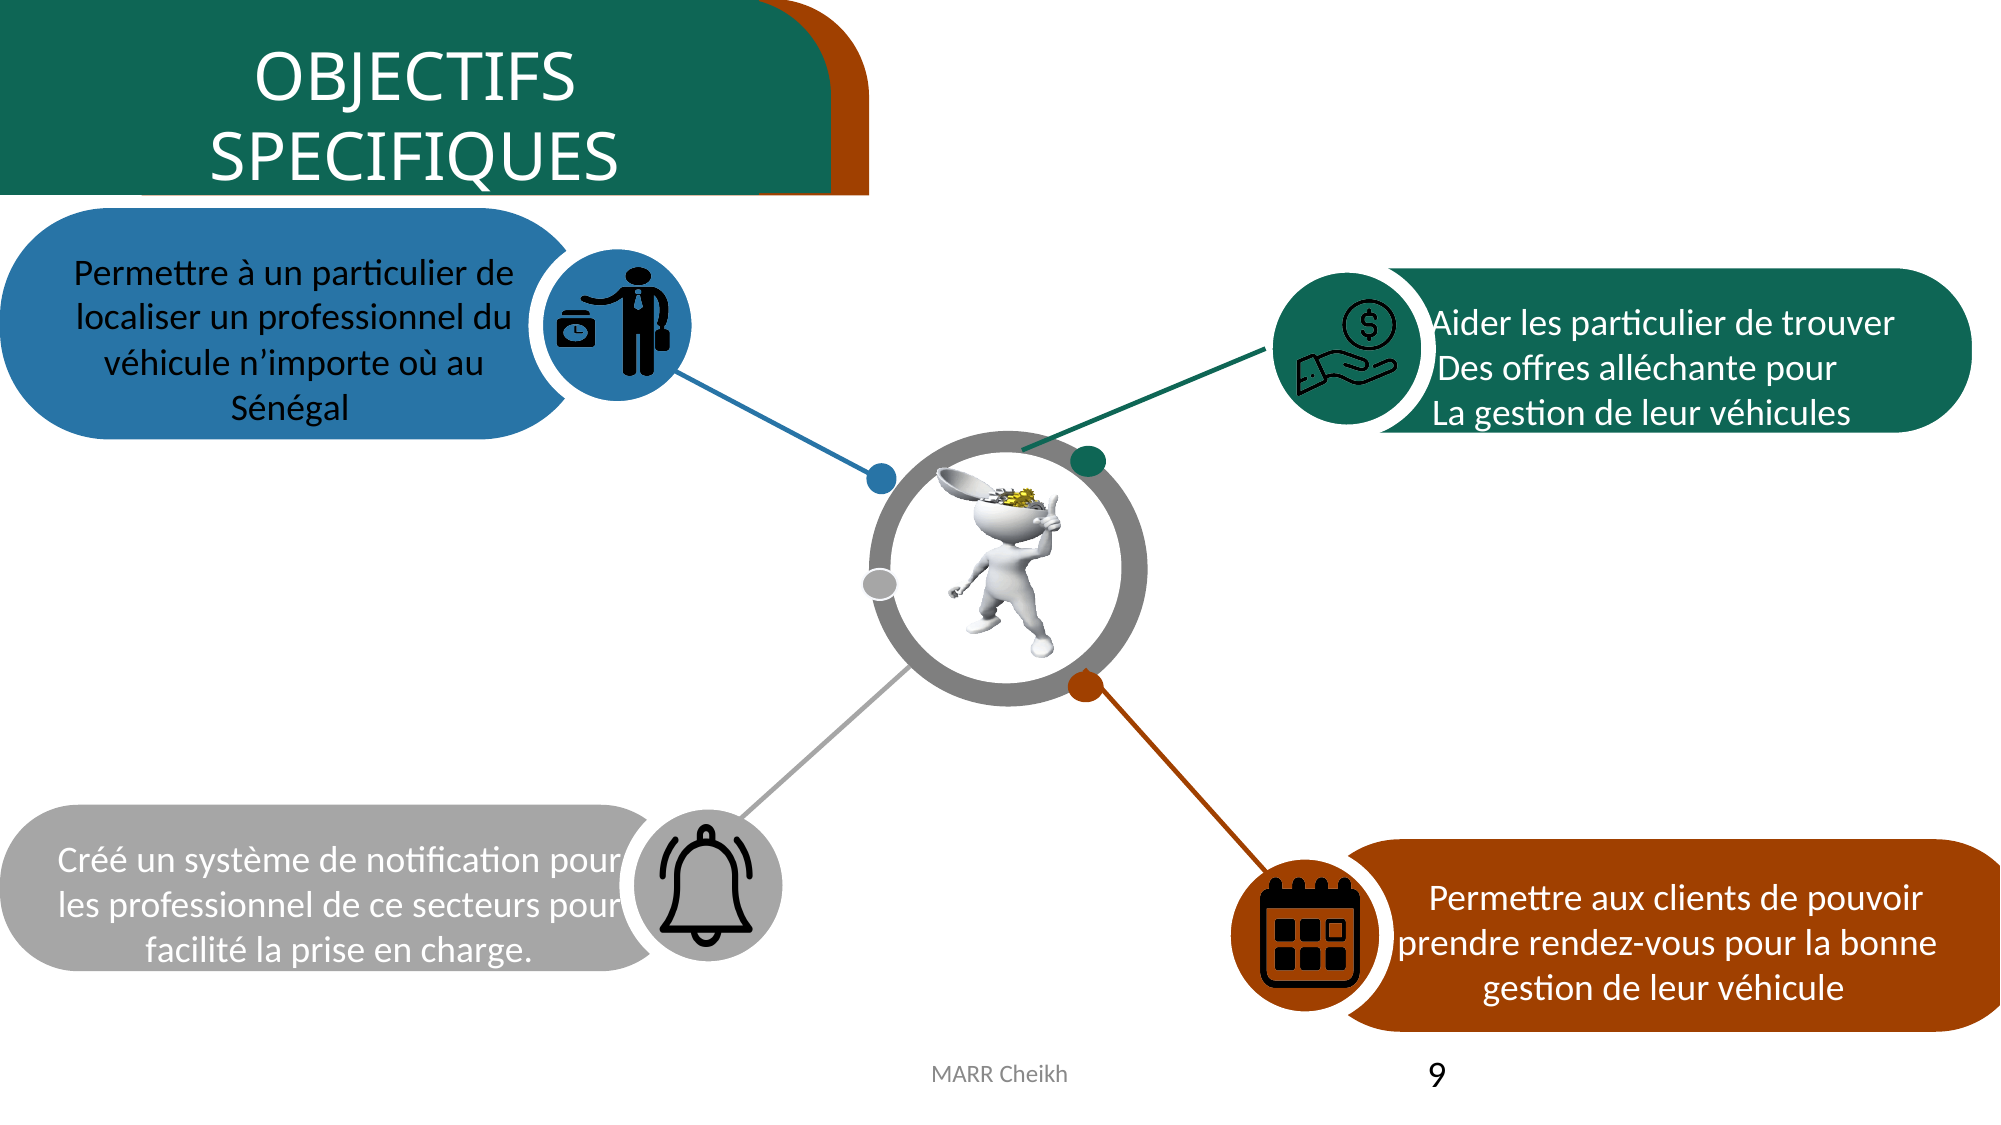

OBJECTIFS SPECIFIQUES
Permettre à un particulier de localiser un professionnel du véhicule n’importe où au Sénégal
 Aider les particulier de trouver
 Des offres alléchante pour
 La gestion de leur véhicules
Créé un système de notification pour les professionnel de ce secteurs pour facilité la prise en charge.
 Permettre aux clients de pouvoir prendre rendez-vous pour la bonne gestion de leur véhicule
MARR Cheikh